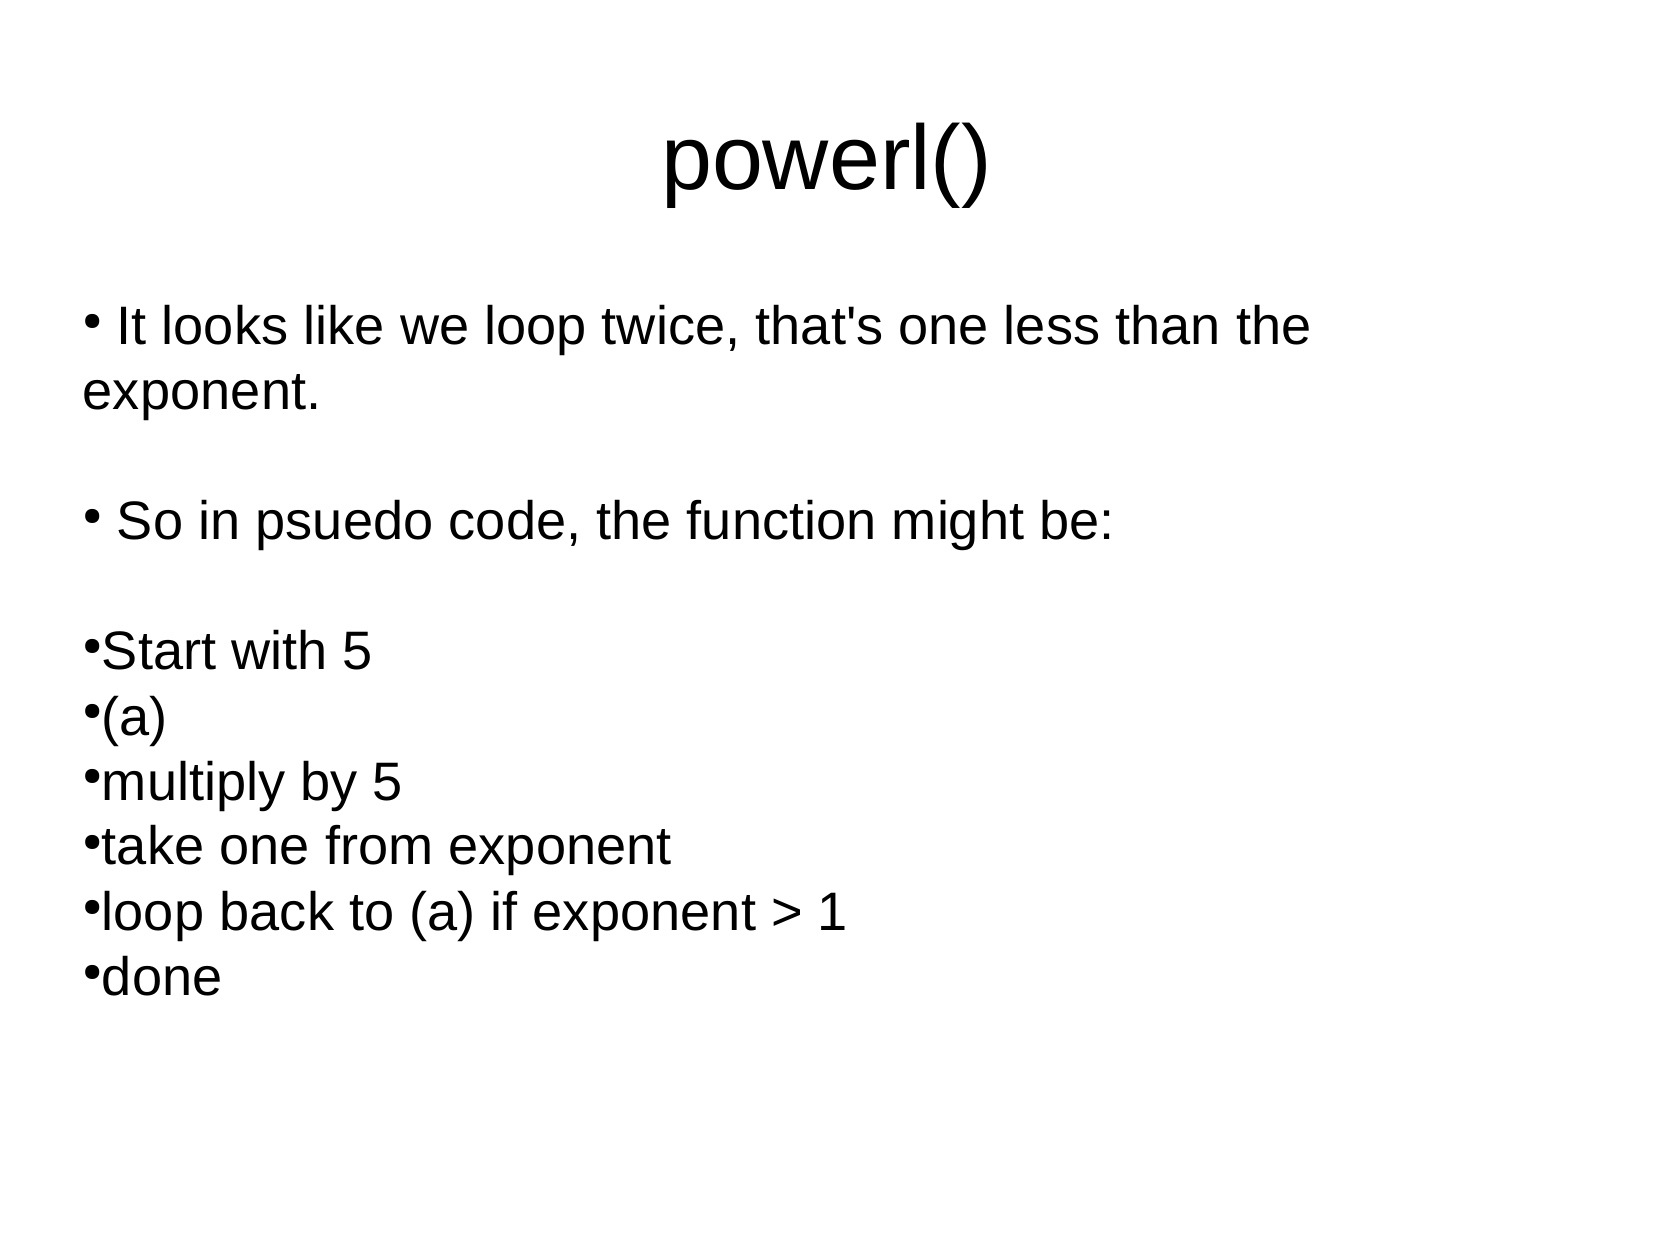

# powerl()
 It looks like we loop twice, that's one less than the exponent.
 So in psuedo code, the function might be:
Start with 5
(a)
multiply by 5
take one from exponent
loop back to (a) if exponent > 1
done